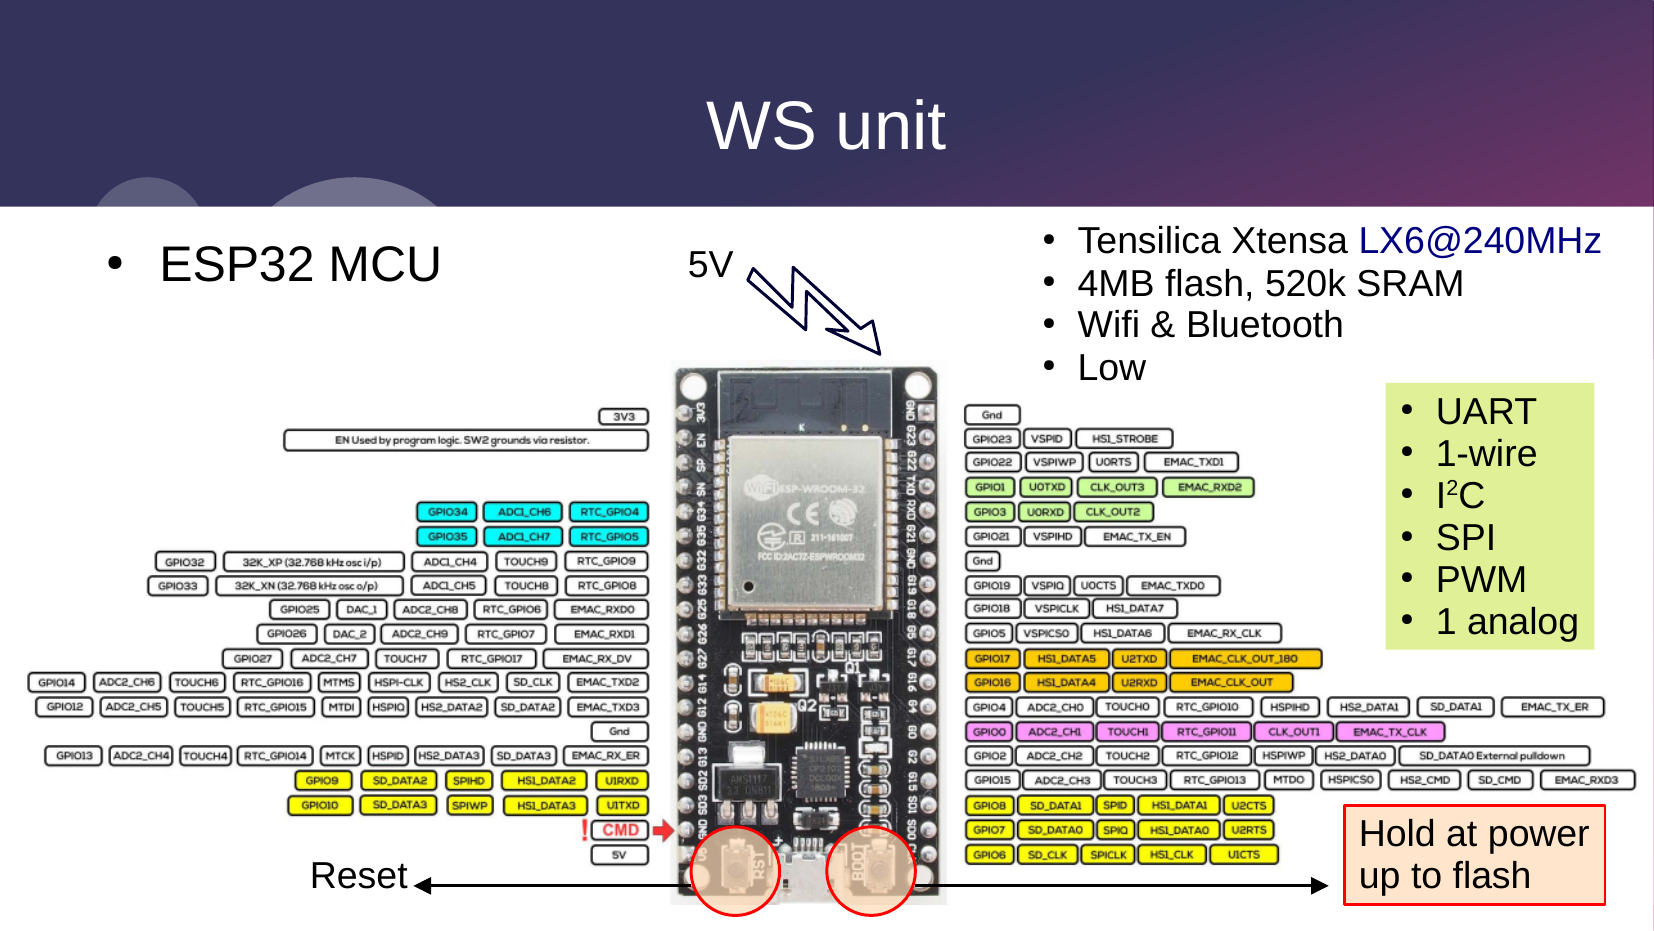

# WS unit
Tensilica Xtensa LX6@240MHz
4MB flash, 520k SRAM
Wifi & Bluetooth
Low
ESP32 MCU
5V
UART
1-wire
I2C
SPI
PWM
1 analog
Hold at power
up to flash
Reset